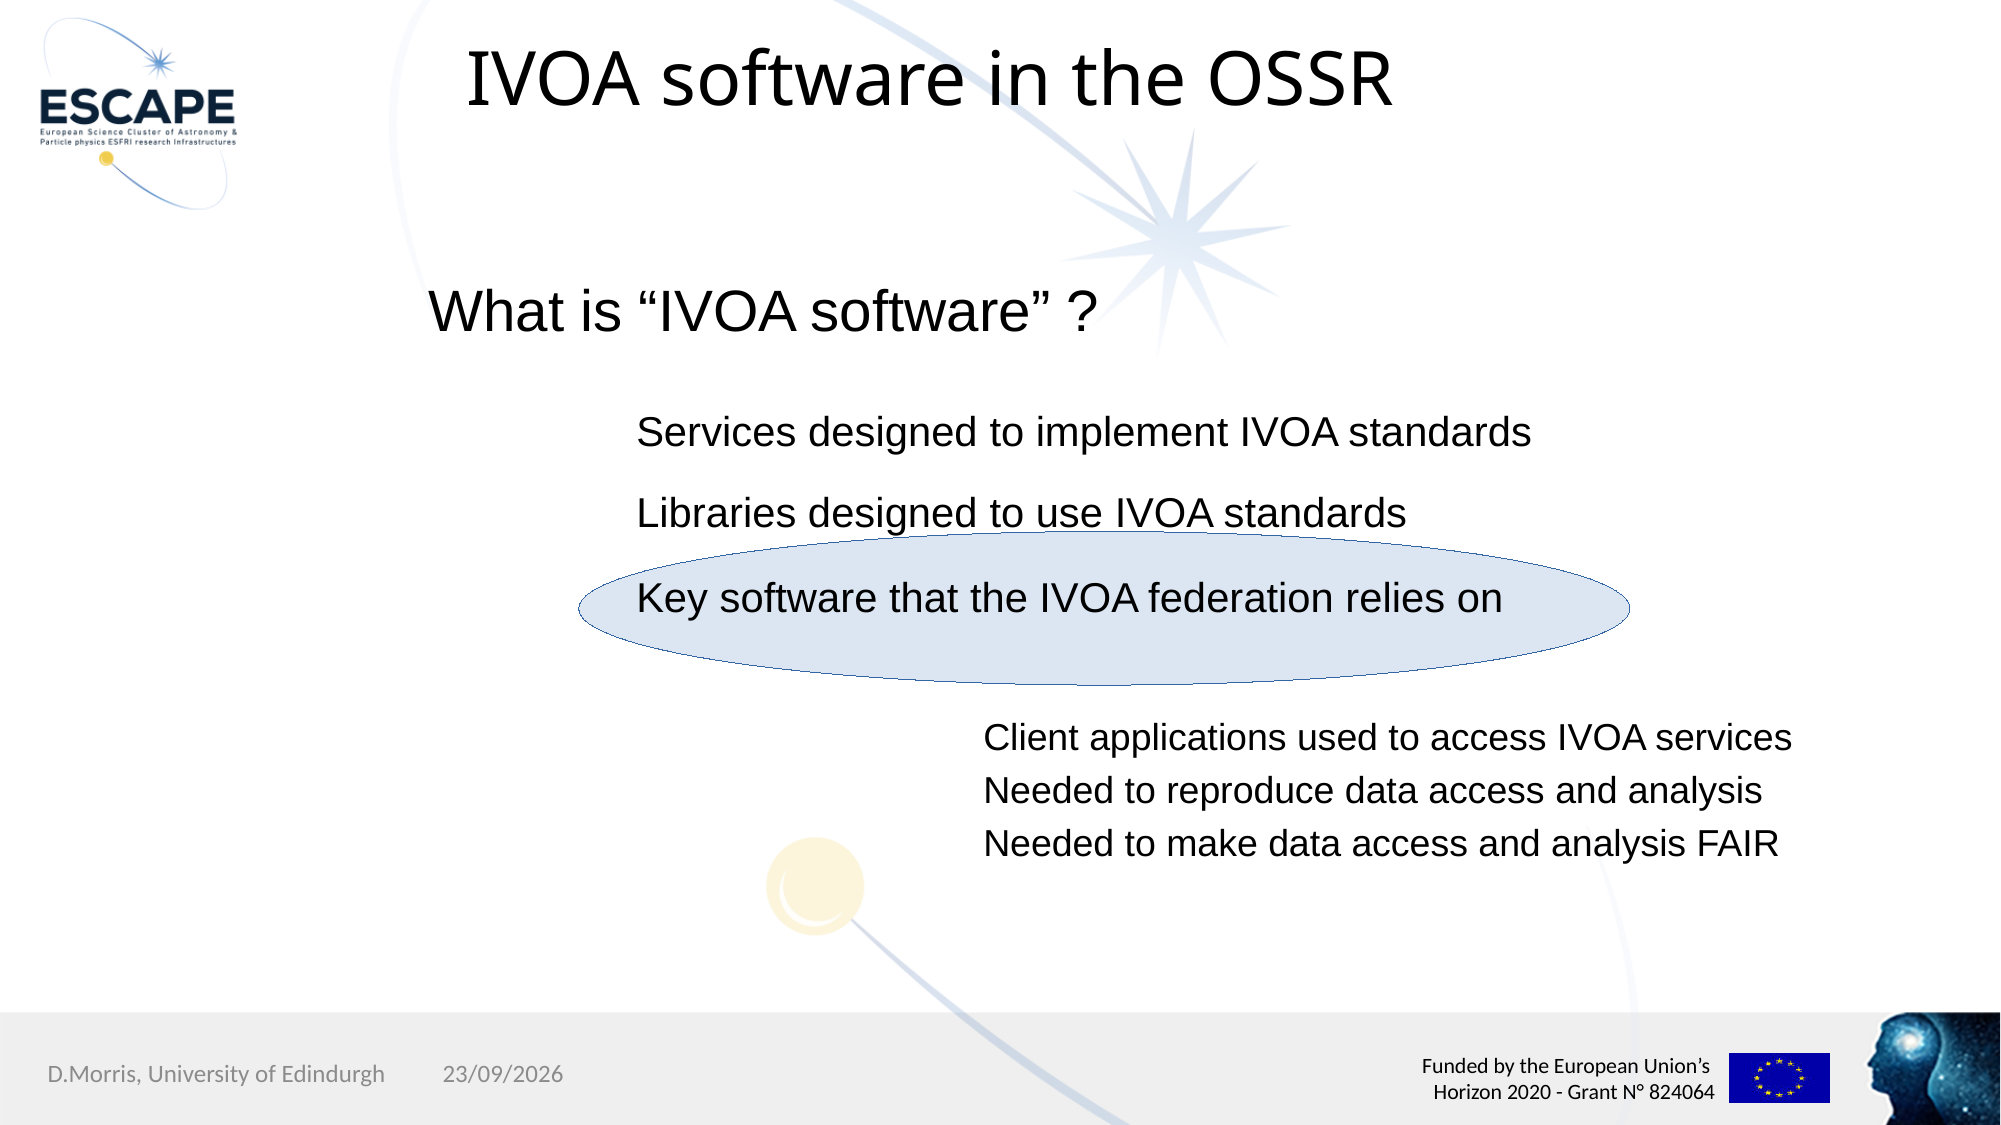

# IVOA software in the OSSR
What is “IVOA software” ?
Services designed to implement IVOA standards
Libraries designed to use IVOA standards
Key software that the IVOA federation relies on
Client applications used to access IVOA services
Needed to reproduce data access and analysis
Needed to make data access and analysis FAIR
D.Morris, University of Edindurgh